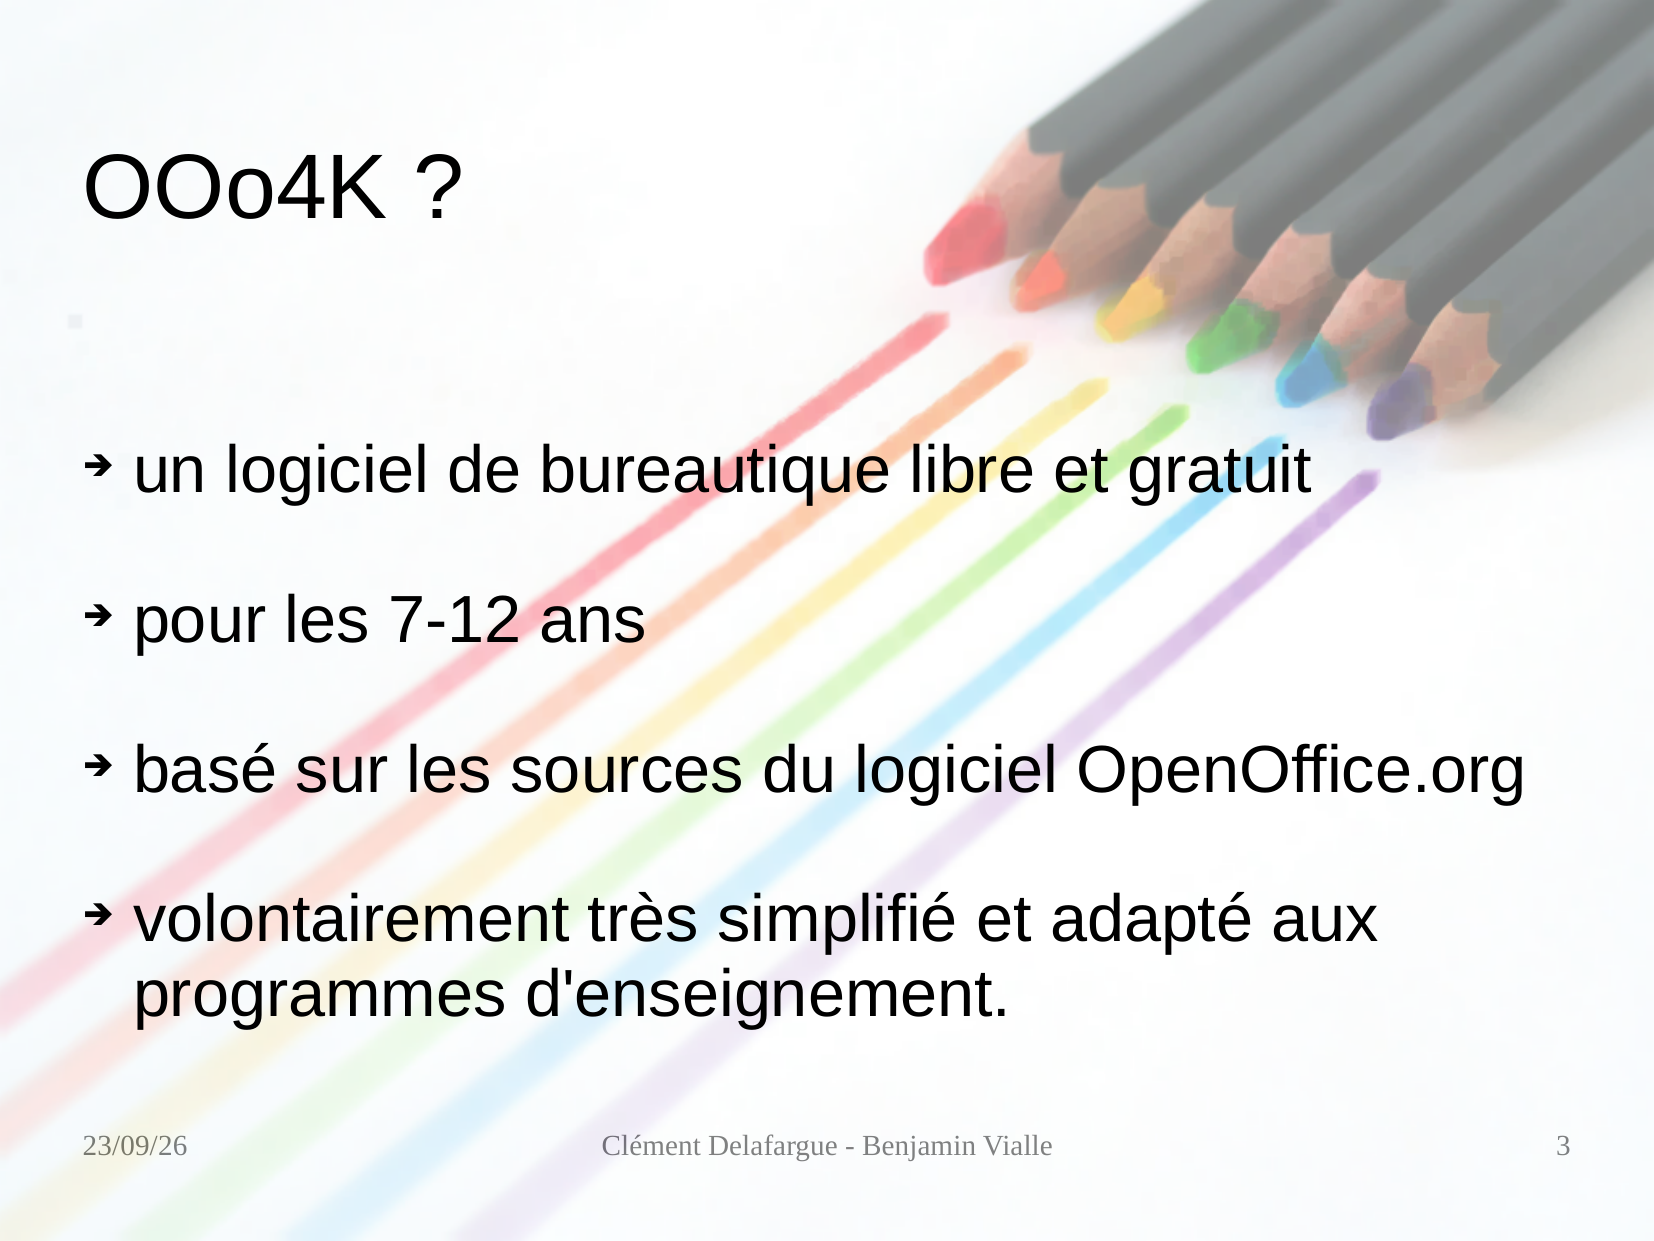

# OOo4K ?
 un logiciel de bureautique libre et gratuit
 pour les 7-12 ans
 basé sur les sources du logiciel OpenOffice.org
 volontairement très simplifié et adapté aux
 programmes d'enseignement.
Clément Delafargue - Benjamin Vialle
3